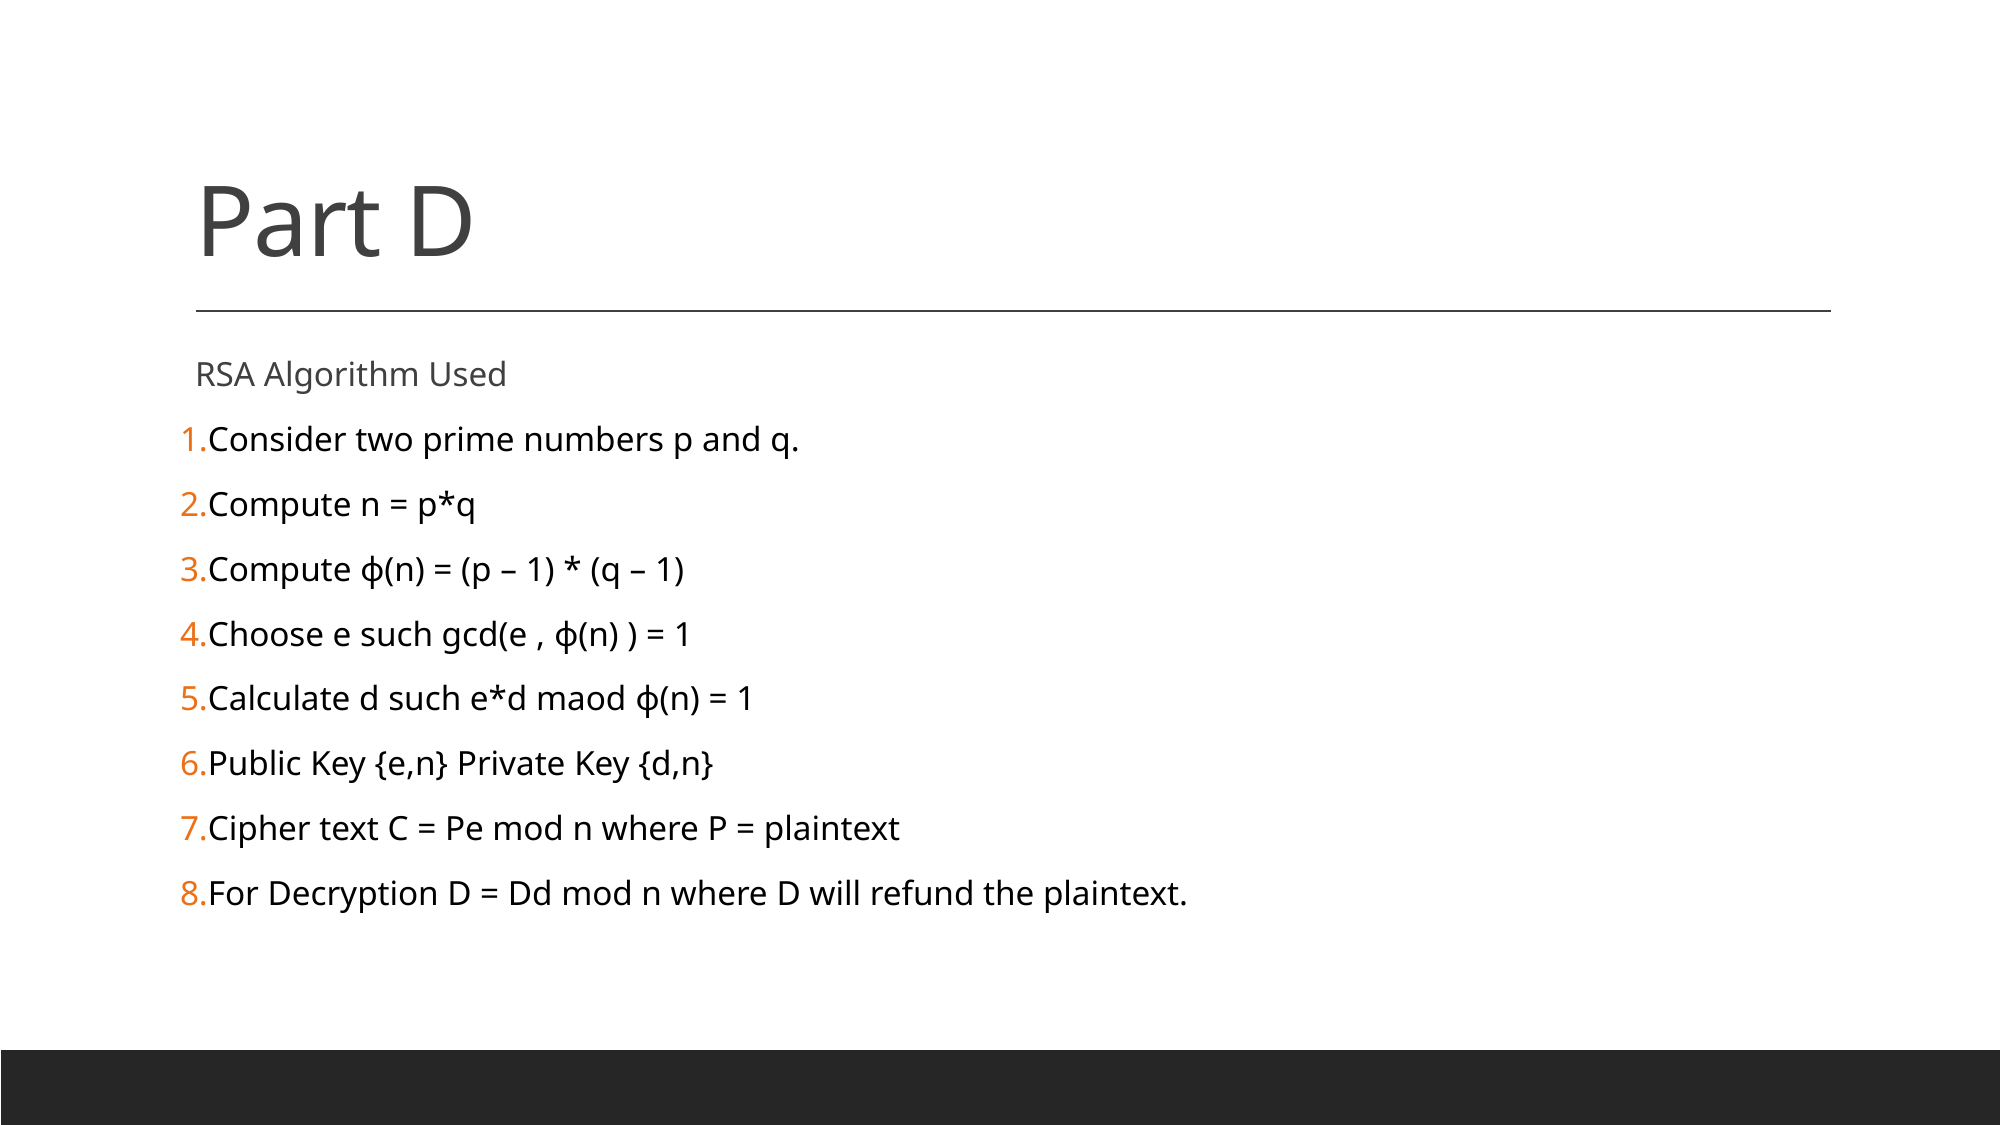

# Part D
RSA Algorithm Used
Consider two prime numbers p and q.
Compute n = p*q
Compute ϕ(n) = (p – 1) * (q – 1)
Choose e such gcd(e , ϕ(n) ) = 1
Calculate d such e*d maod ϕ(n) = 1
Public Key {e,n} Private Key {d,n}
Cipher text C = Pe mod n where P = plaintext
For Decryption D = Dd mod n where D will refund the plaintext.